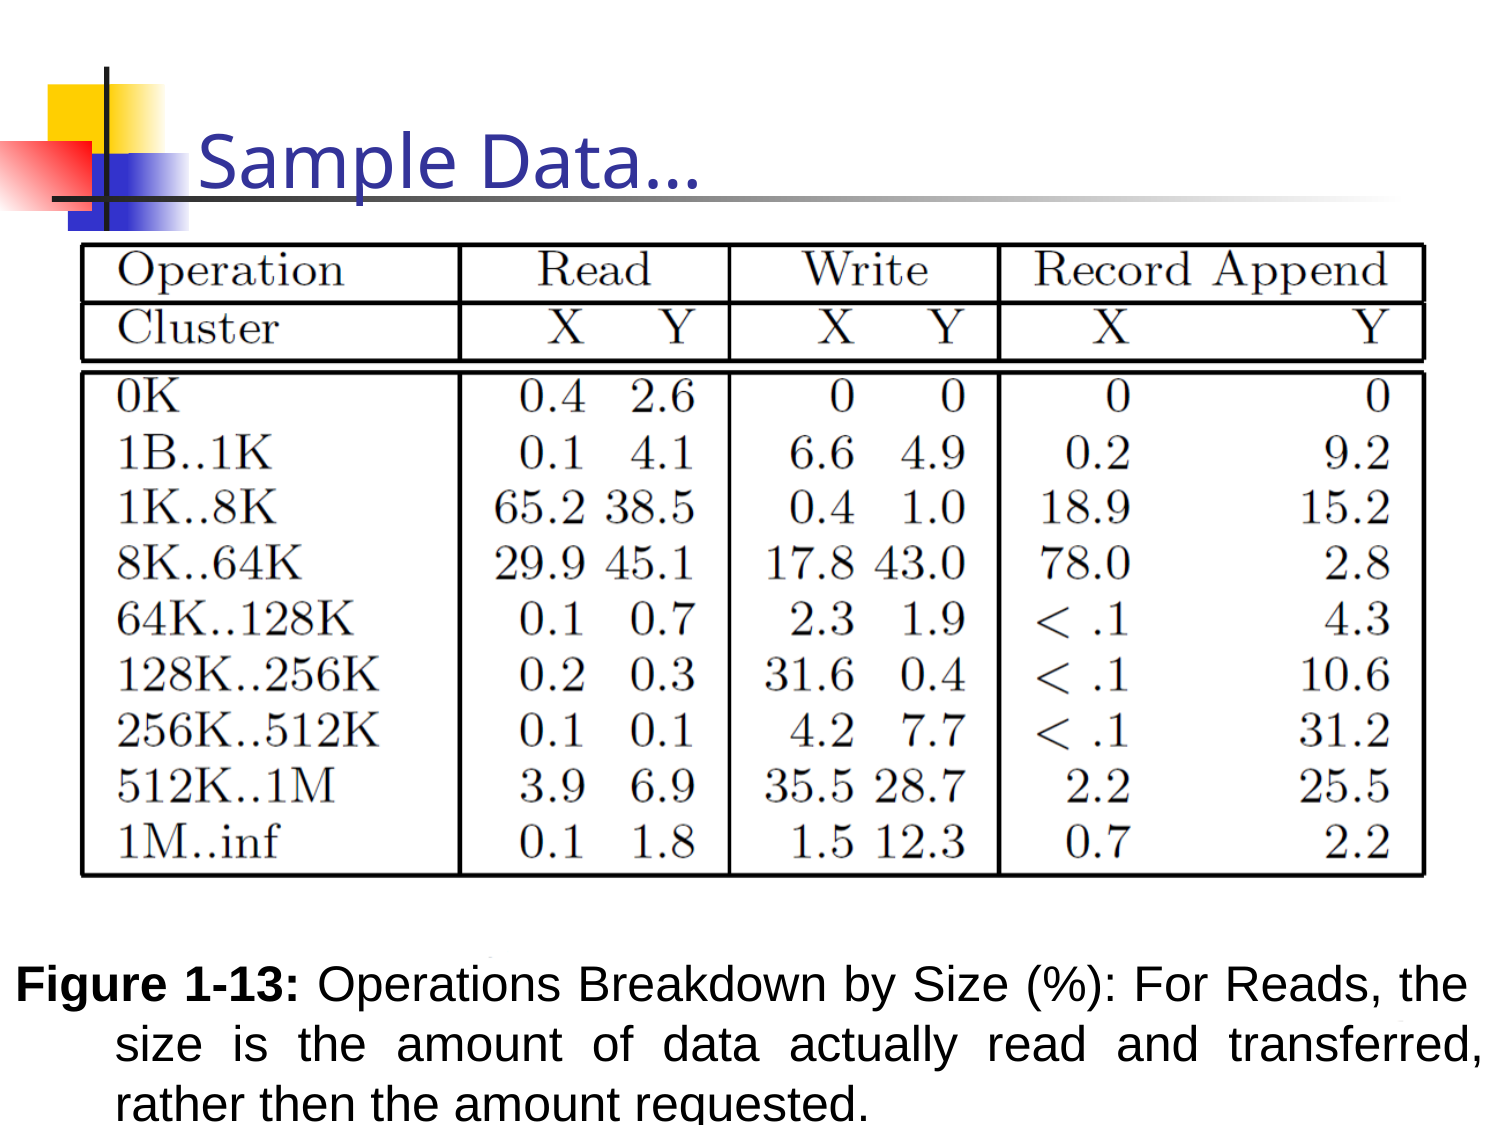

Sample Data…
Figure 1-13: Operations Breakdown by Size (%): For Reads, the size is the amount of data actually read and transferred, rather then the amount requested.